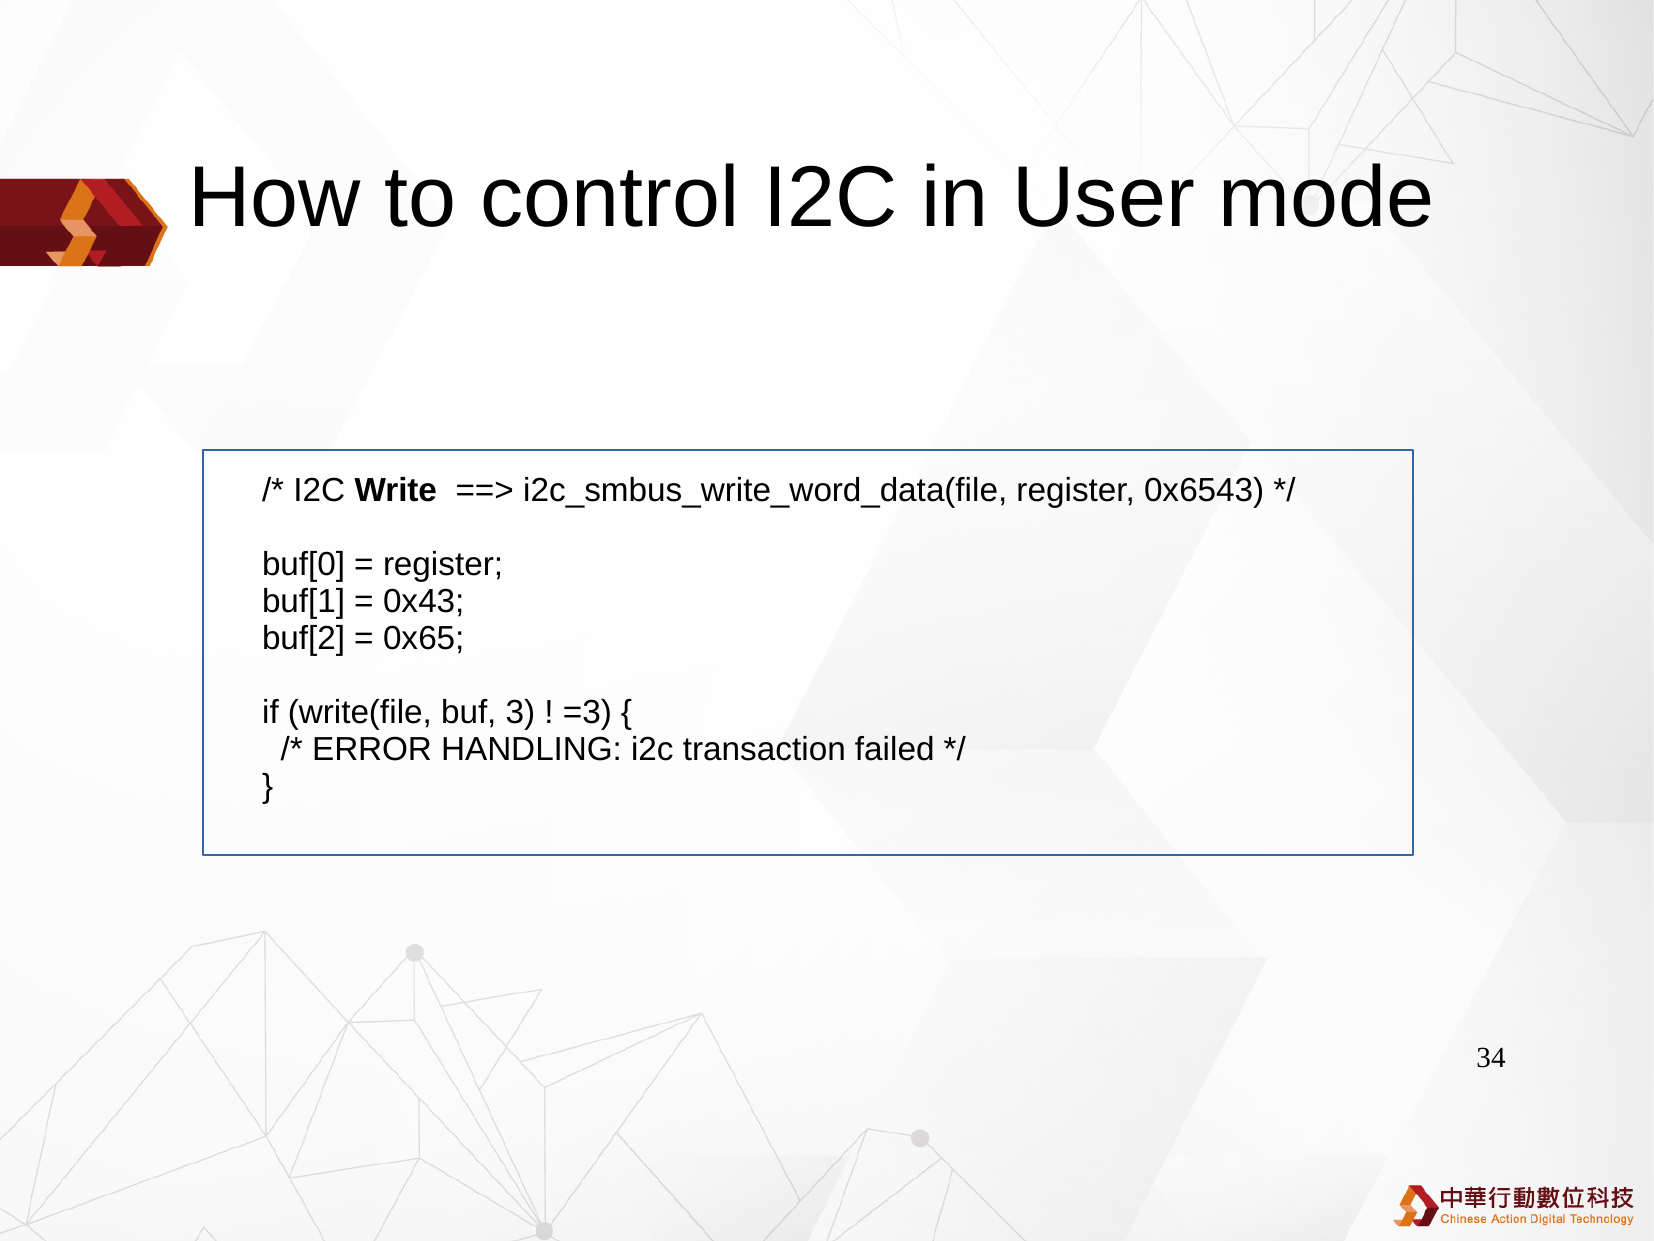

# How to control I2C in User mode
 /* I2C Write ==> i2c_smbus_write_word_data(file, register, 0x6543) */
 buf[0] = register;
 buf[1] = 0x43;
 buf[2] = 0x65;
 if (write(file, buf, 3) ! =3) {
 /* ERROR HANDLING: i2c transaction failed */
 }
34